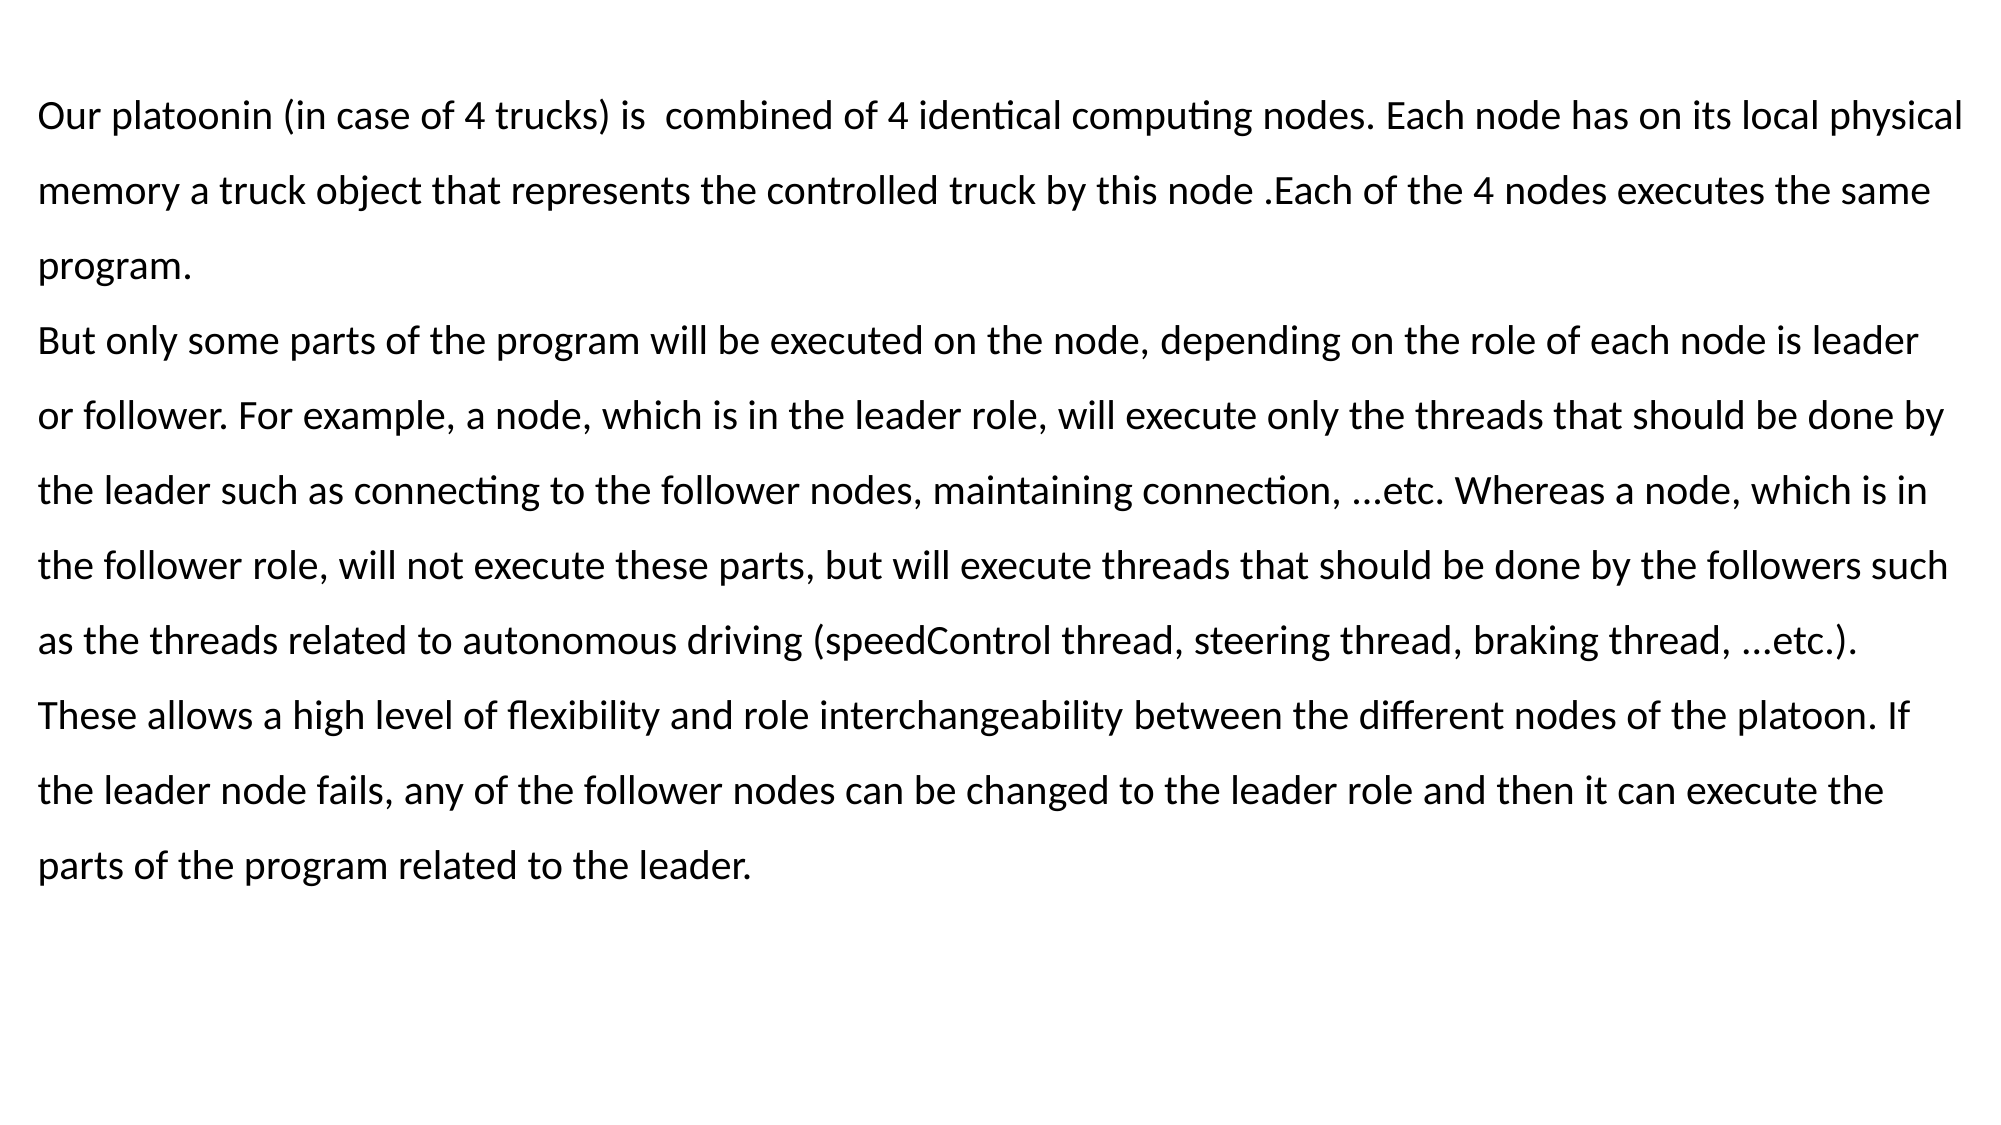

Our platoonin (in case of 4 trucks) is  combined of 4 identical computing nodes. Each node has on its local physical memory a truck object that represents the controlled truck by this node .Each of the 4 nodes executes the same program.
But only some parts of the program will be executed on the node, depending on the role of each node is leader or follower. For example, a node, which is in the leader role, will execute only the threads that should be done by the leader such as connecting to the follower nodes, maintaining connection, ...etc. Whereas a node, which is in the follower role, will not execute these parts, but will execute threads that should be done by the followers such as the threads related to autonomous driving (speedControl thread, steering thread, braking thread, ...etc.).
These allows a high level of flexibility and role interchangeability between the different nodes of the platoon. If the leader node fails, any of the follower nodes can be changed to the leader role and then it can execute the parts of the program related to the leader.